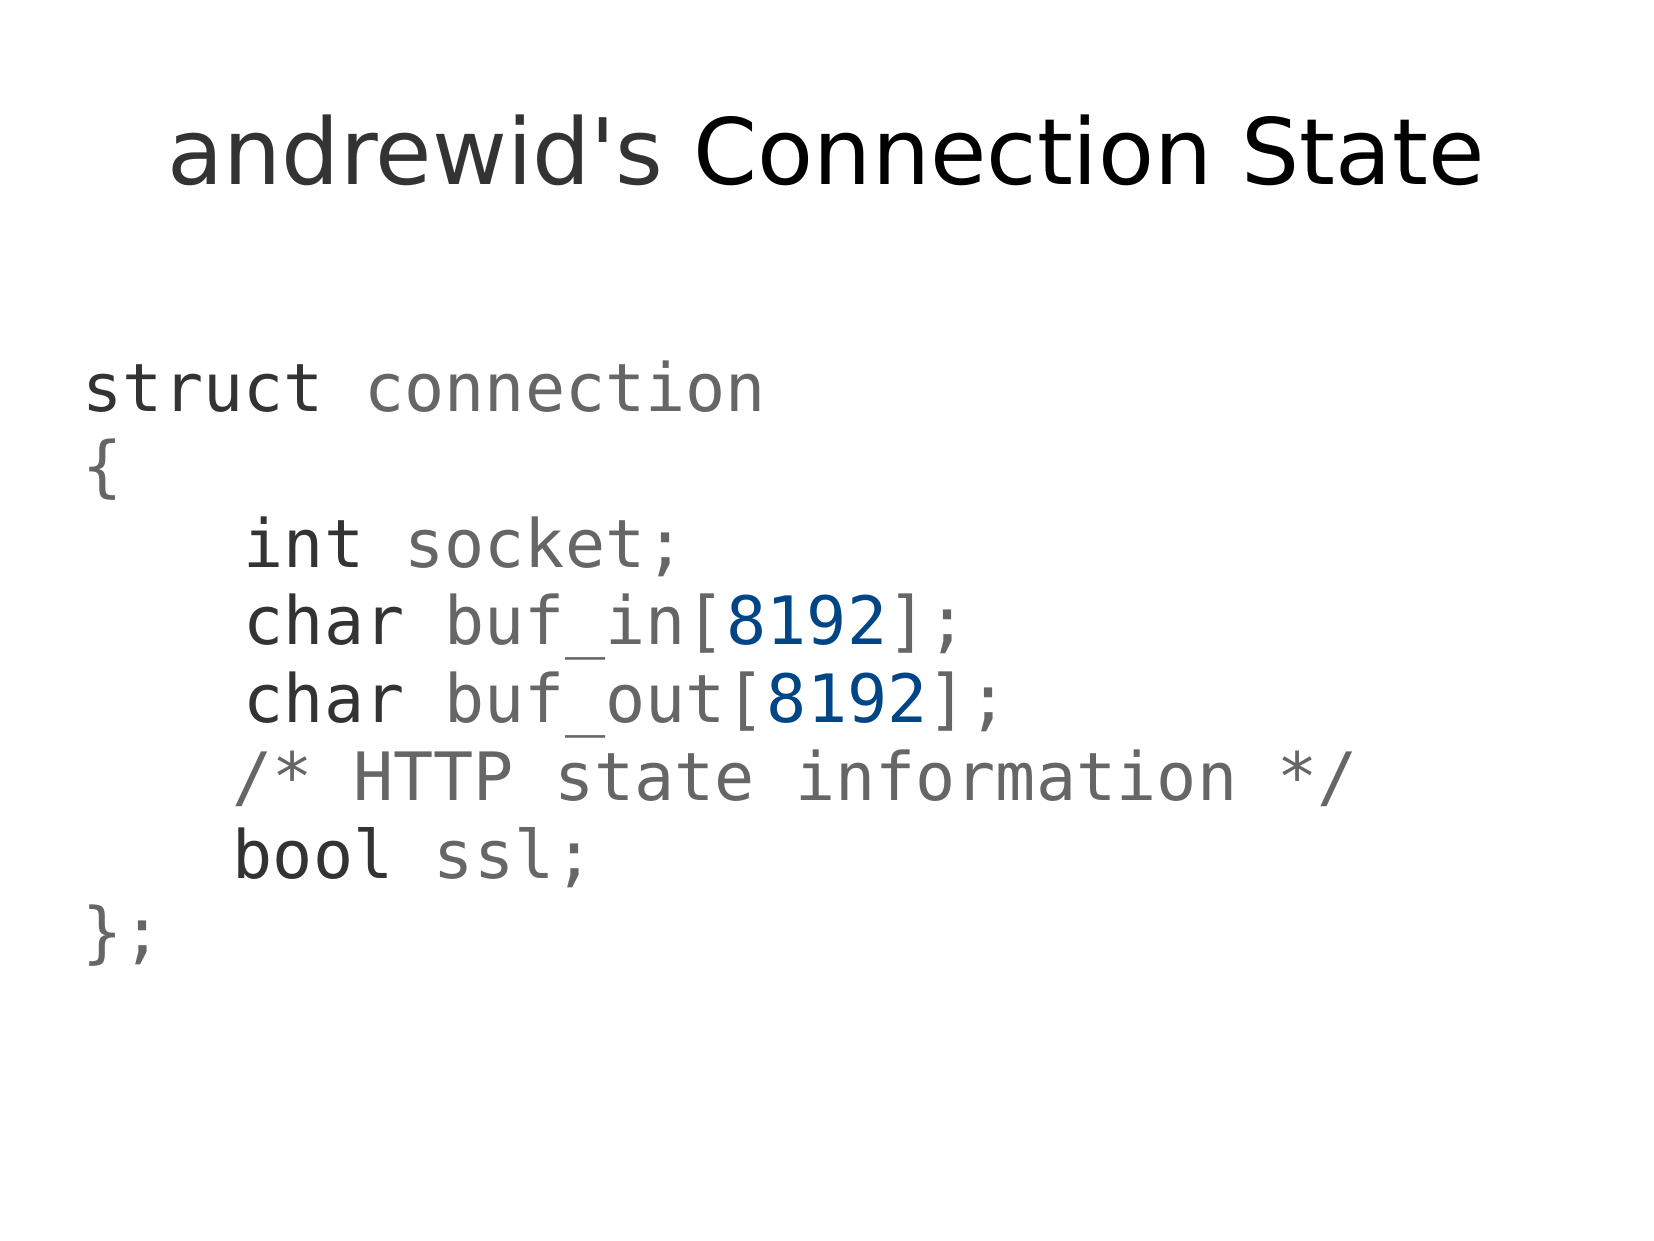

# andrewid's Connection State
struct connection
{
 int socket;
 char buf_in[8192];
 char buf_out[8192];
		/* HTTP state information */
		bool ssl;
};